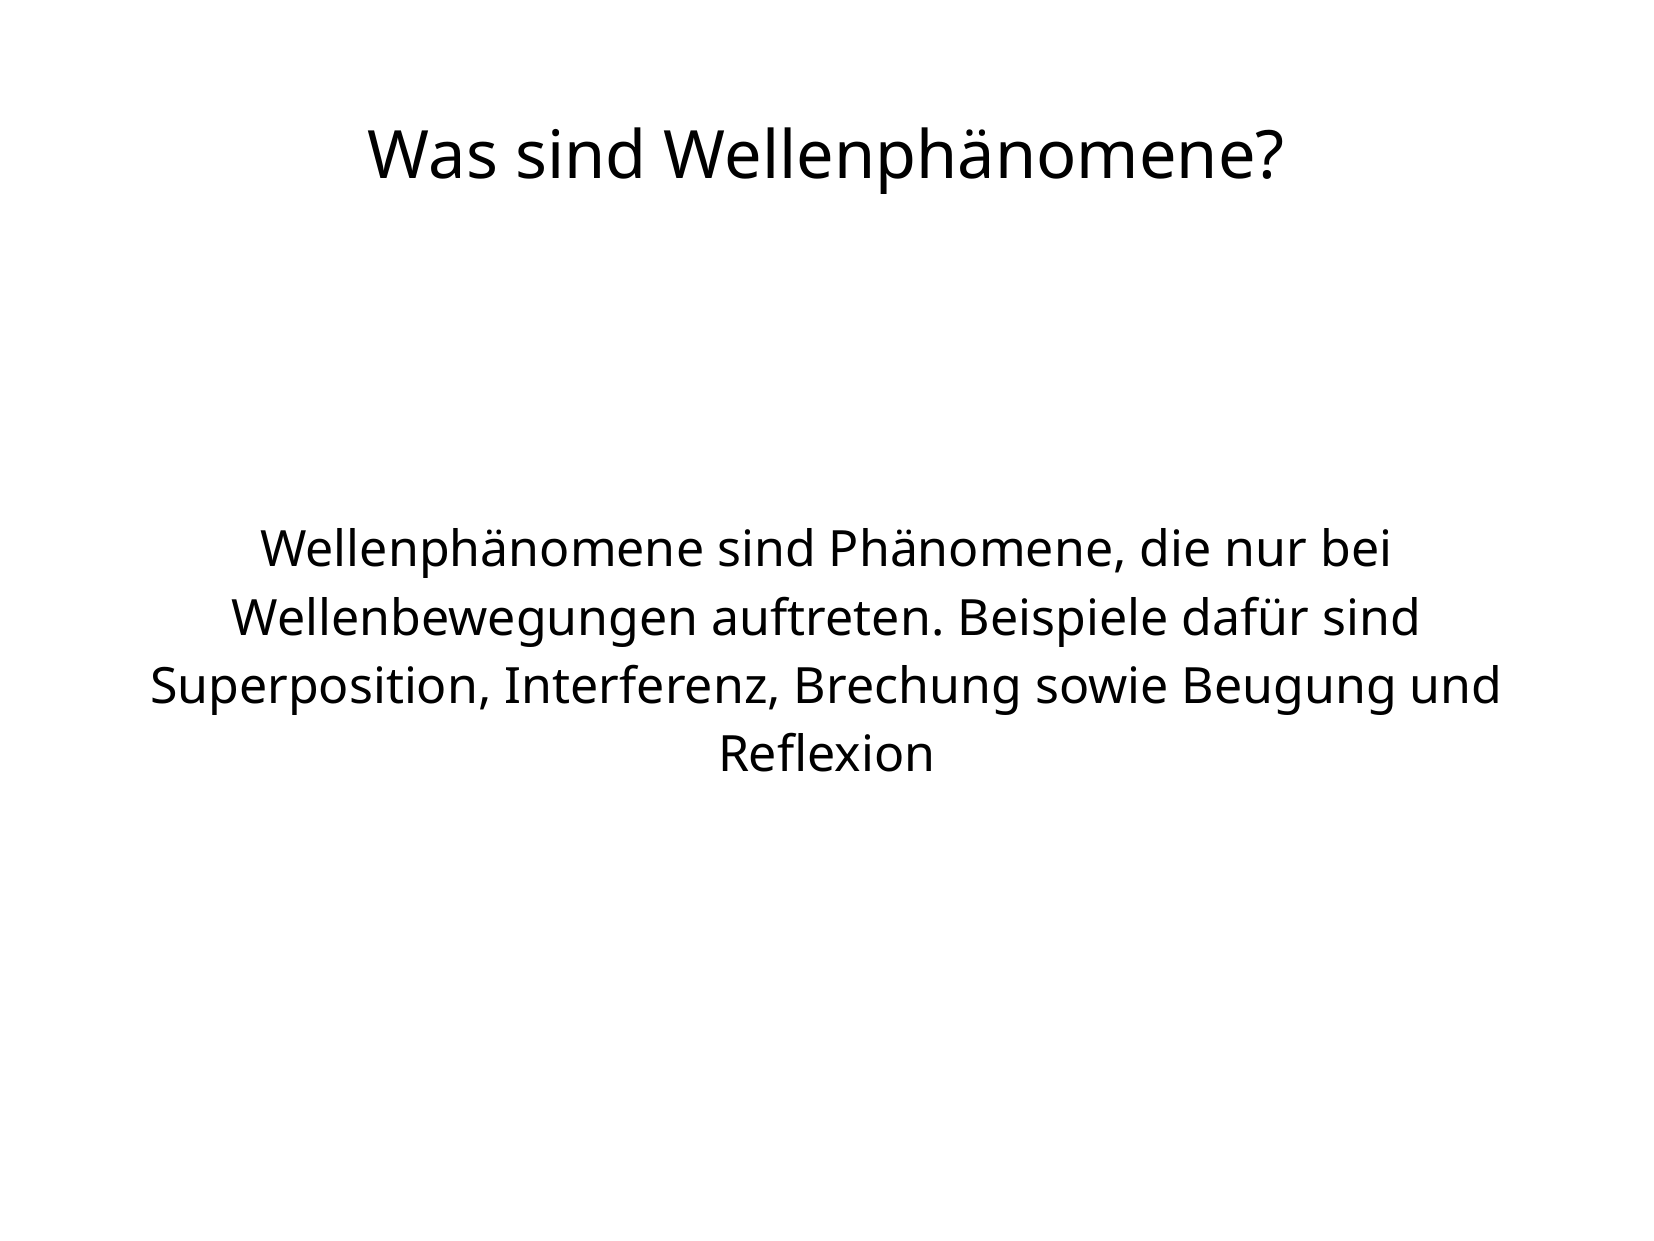

# Was sind Wellenphänomene?
Wellenphänomene sind Phänomene, die nur bei Wellenbewegungen auftreten. Beispiele dafür sind Superposition, Interferenz, Brechung sowie Beugung und Reflexion